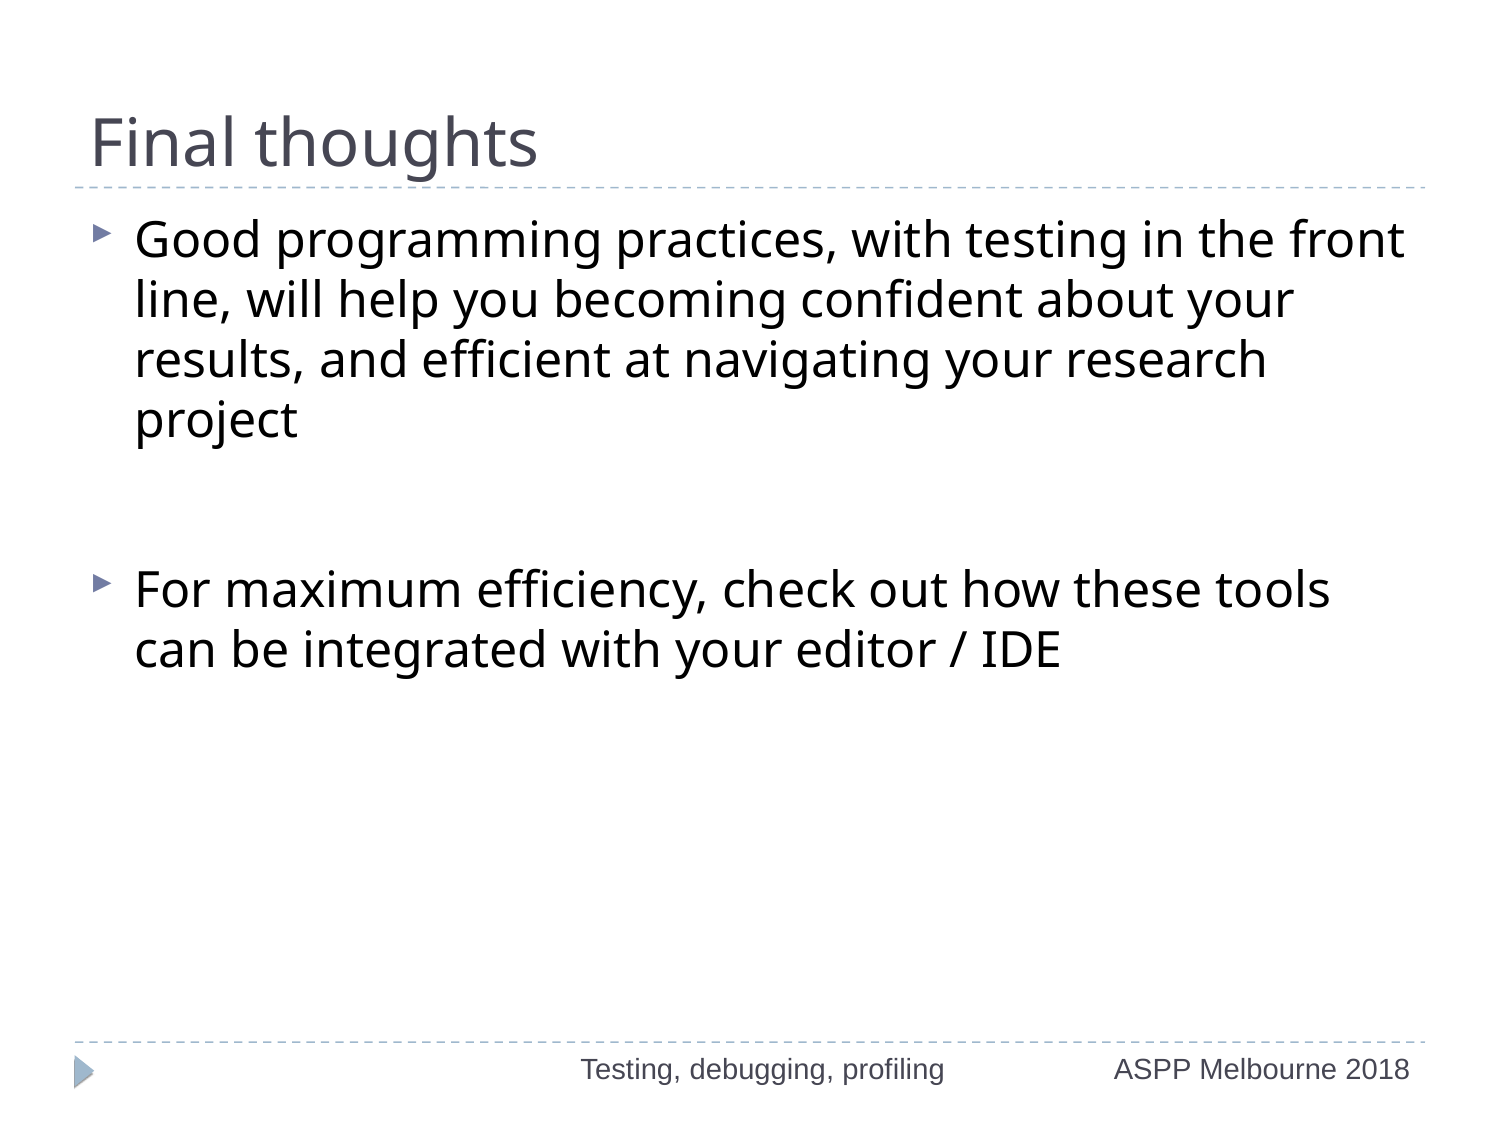

# Final thoughts
Good programming practices, with testing in the front line, will help you becoming confident about your results, and efficient at navigating your research project
For maximum efficiency, check out how these tools can be integrated with your editor / IDE
Testing, debugging, profiling
ASPP Melbourne 2018